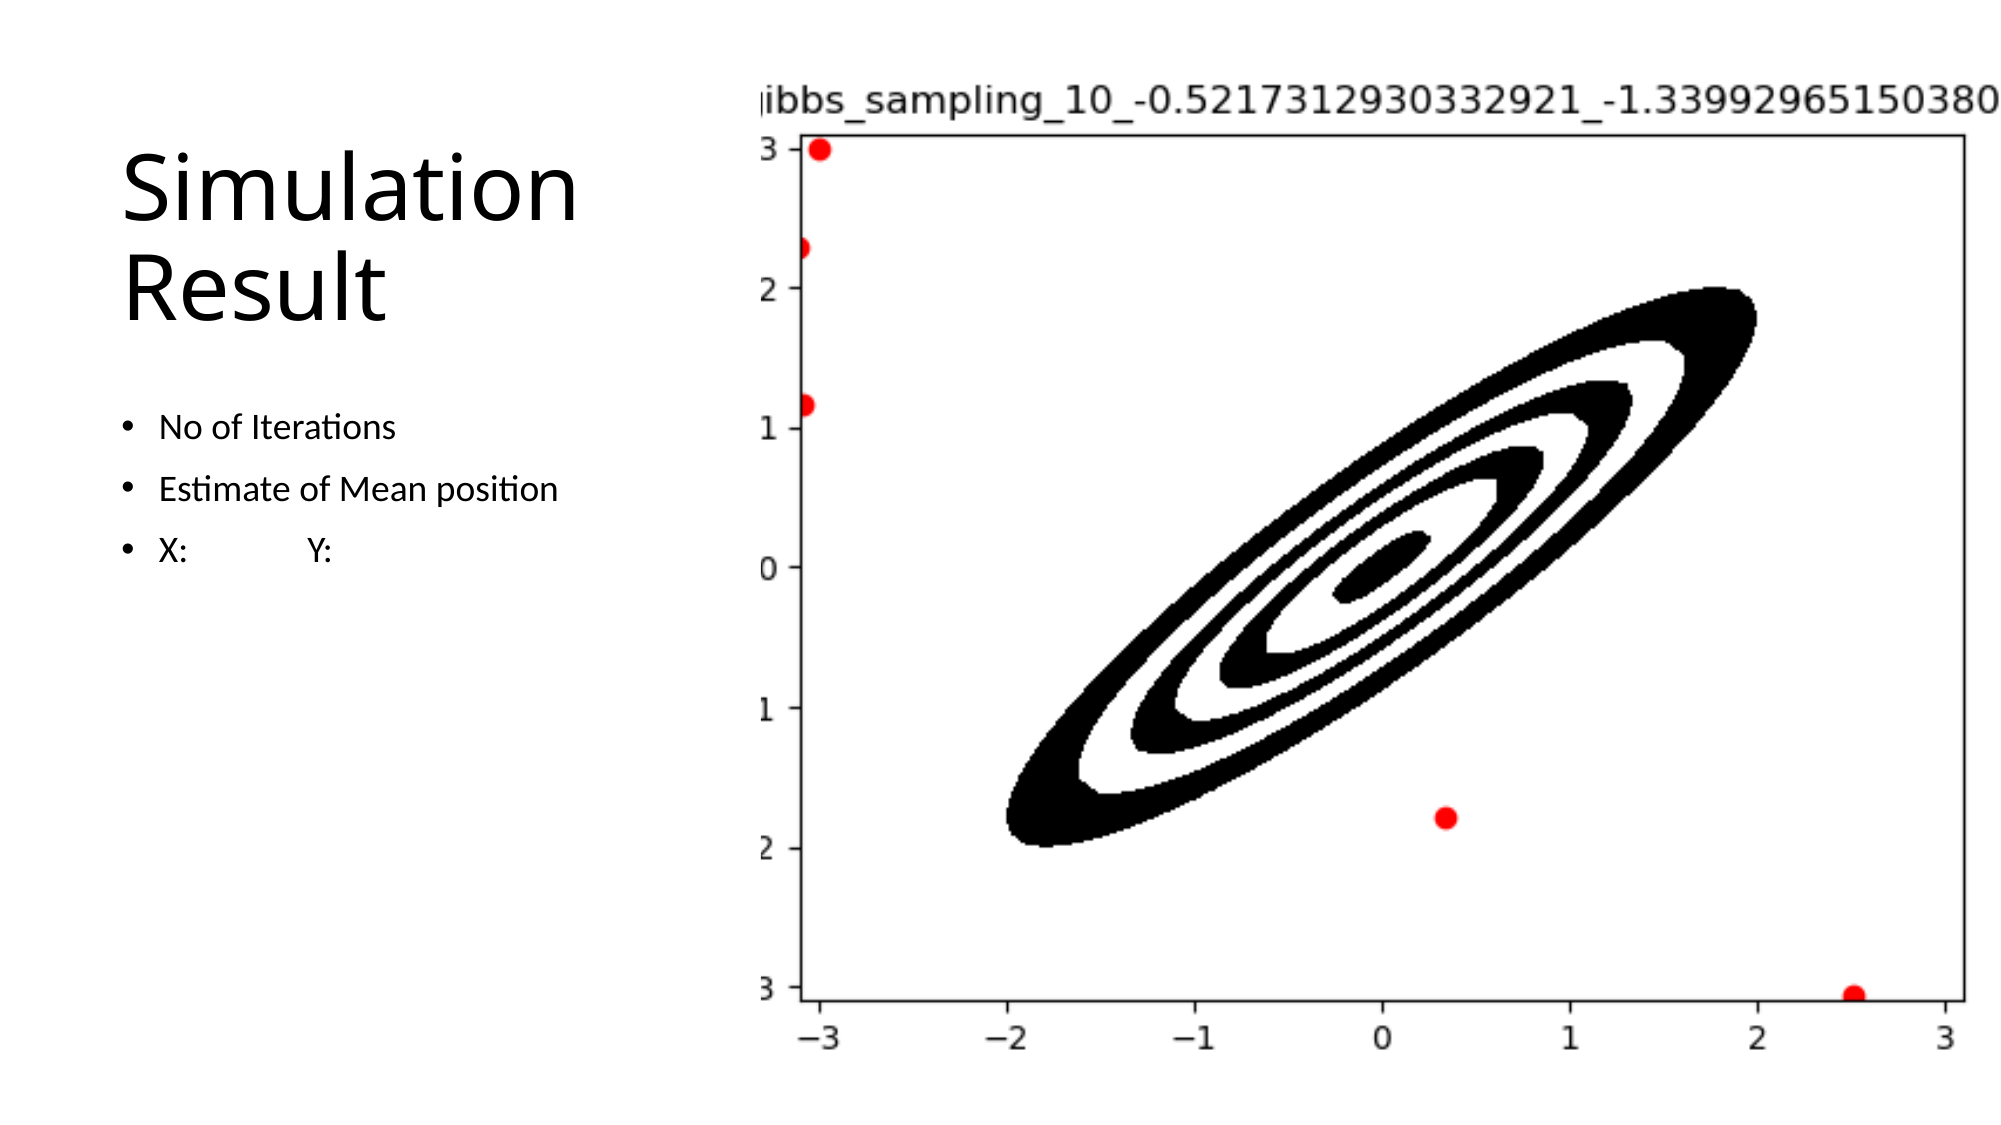

# Simulation Result
No of Iterations
Estimate of Mean position
X:              Y: